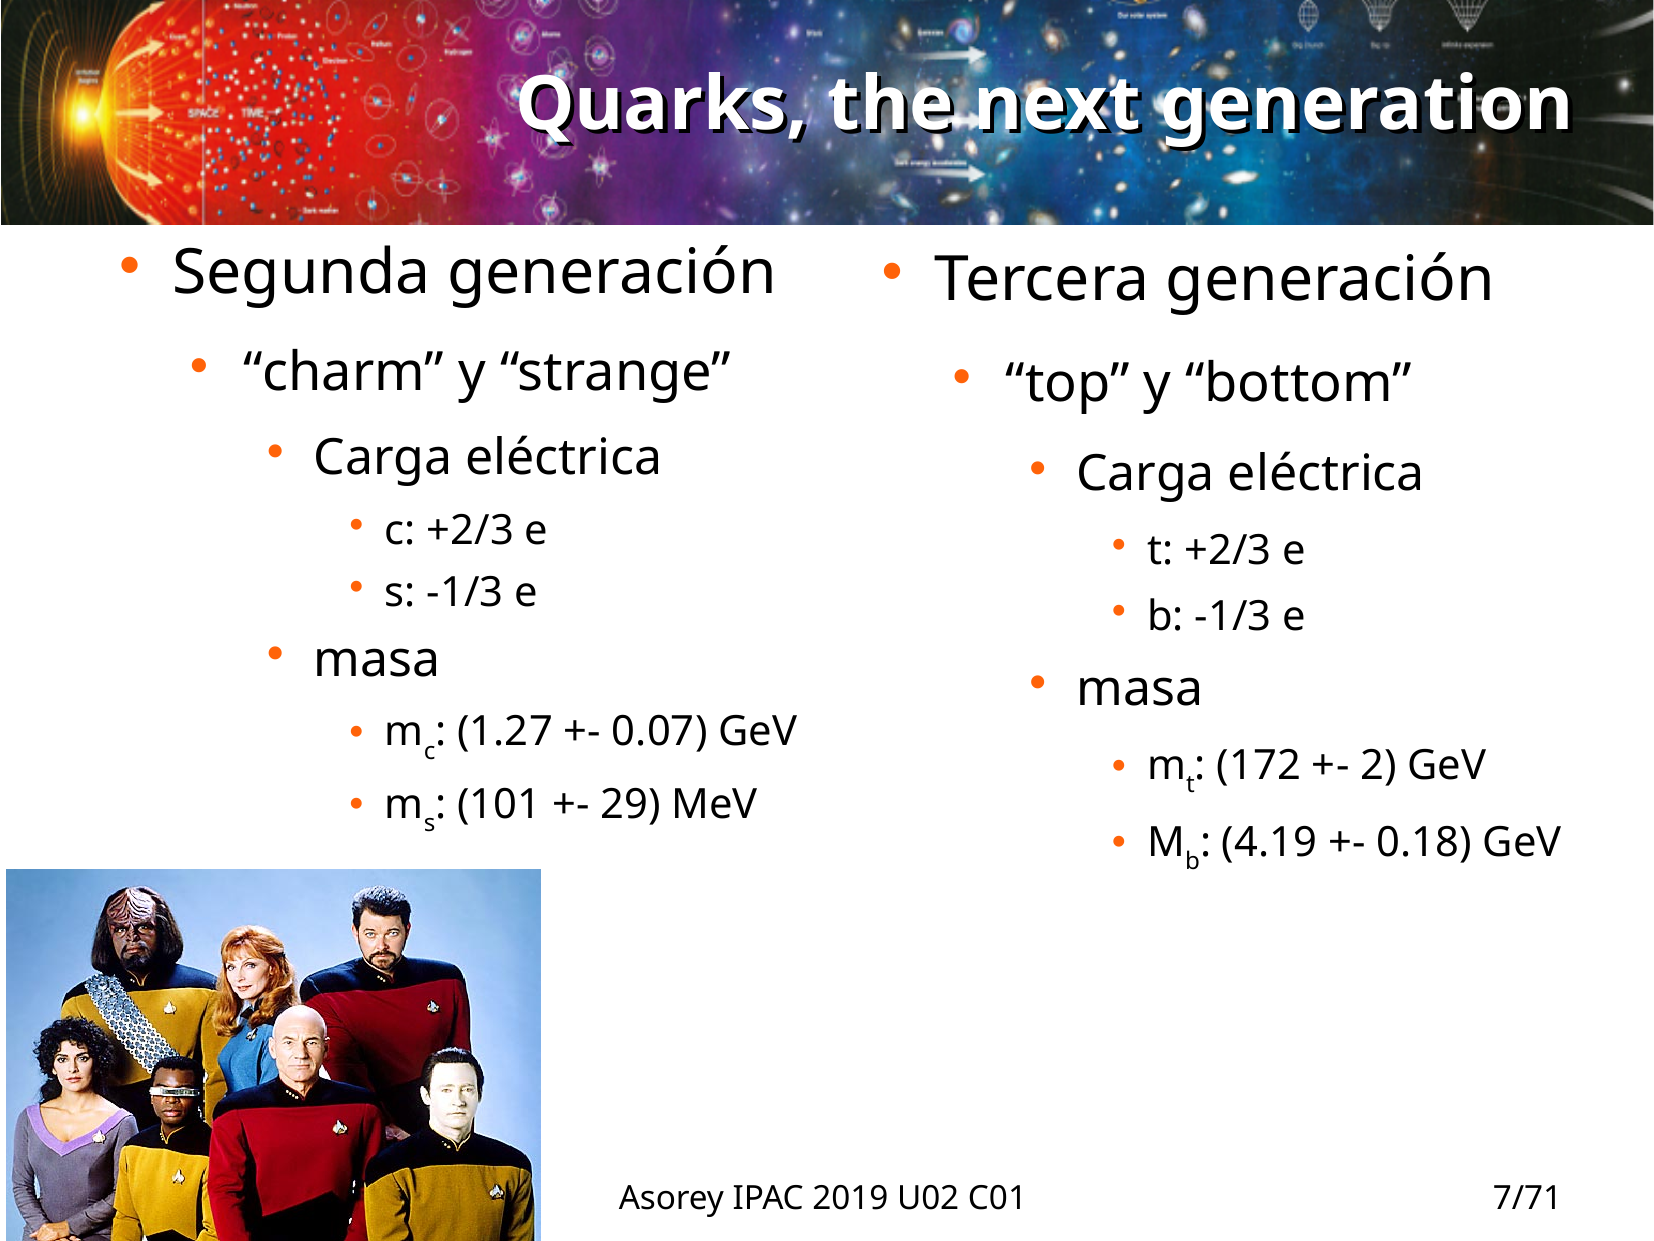

# Quarks, the next generation
Segunda generación
“charm” y “strange”
Carga eléctrica
c: +2/3 e
s: -1/3 e
masa
mc: (1.27 +- 0.07) GeV
ms: (101 +- 29) MeV
Tercera generación
“top” y “bottom”
Carga eléctrica
t: +2/3 e
b: -1/3 e
masa
mt: (172 +- 2) GeV
Mb: (4.19 +- 0.18) GeV
Sep 25, 2019
Asorey IPAC 2019 U02 C01
7